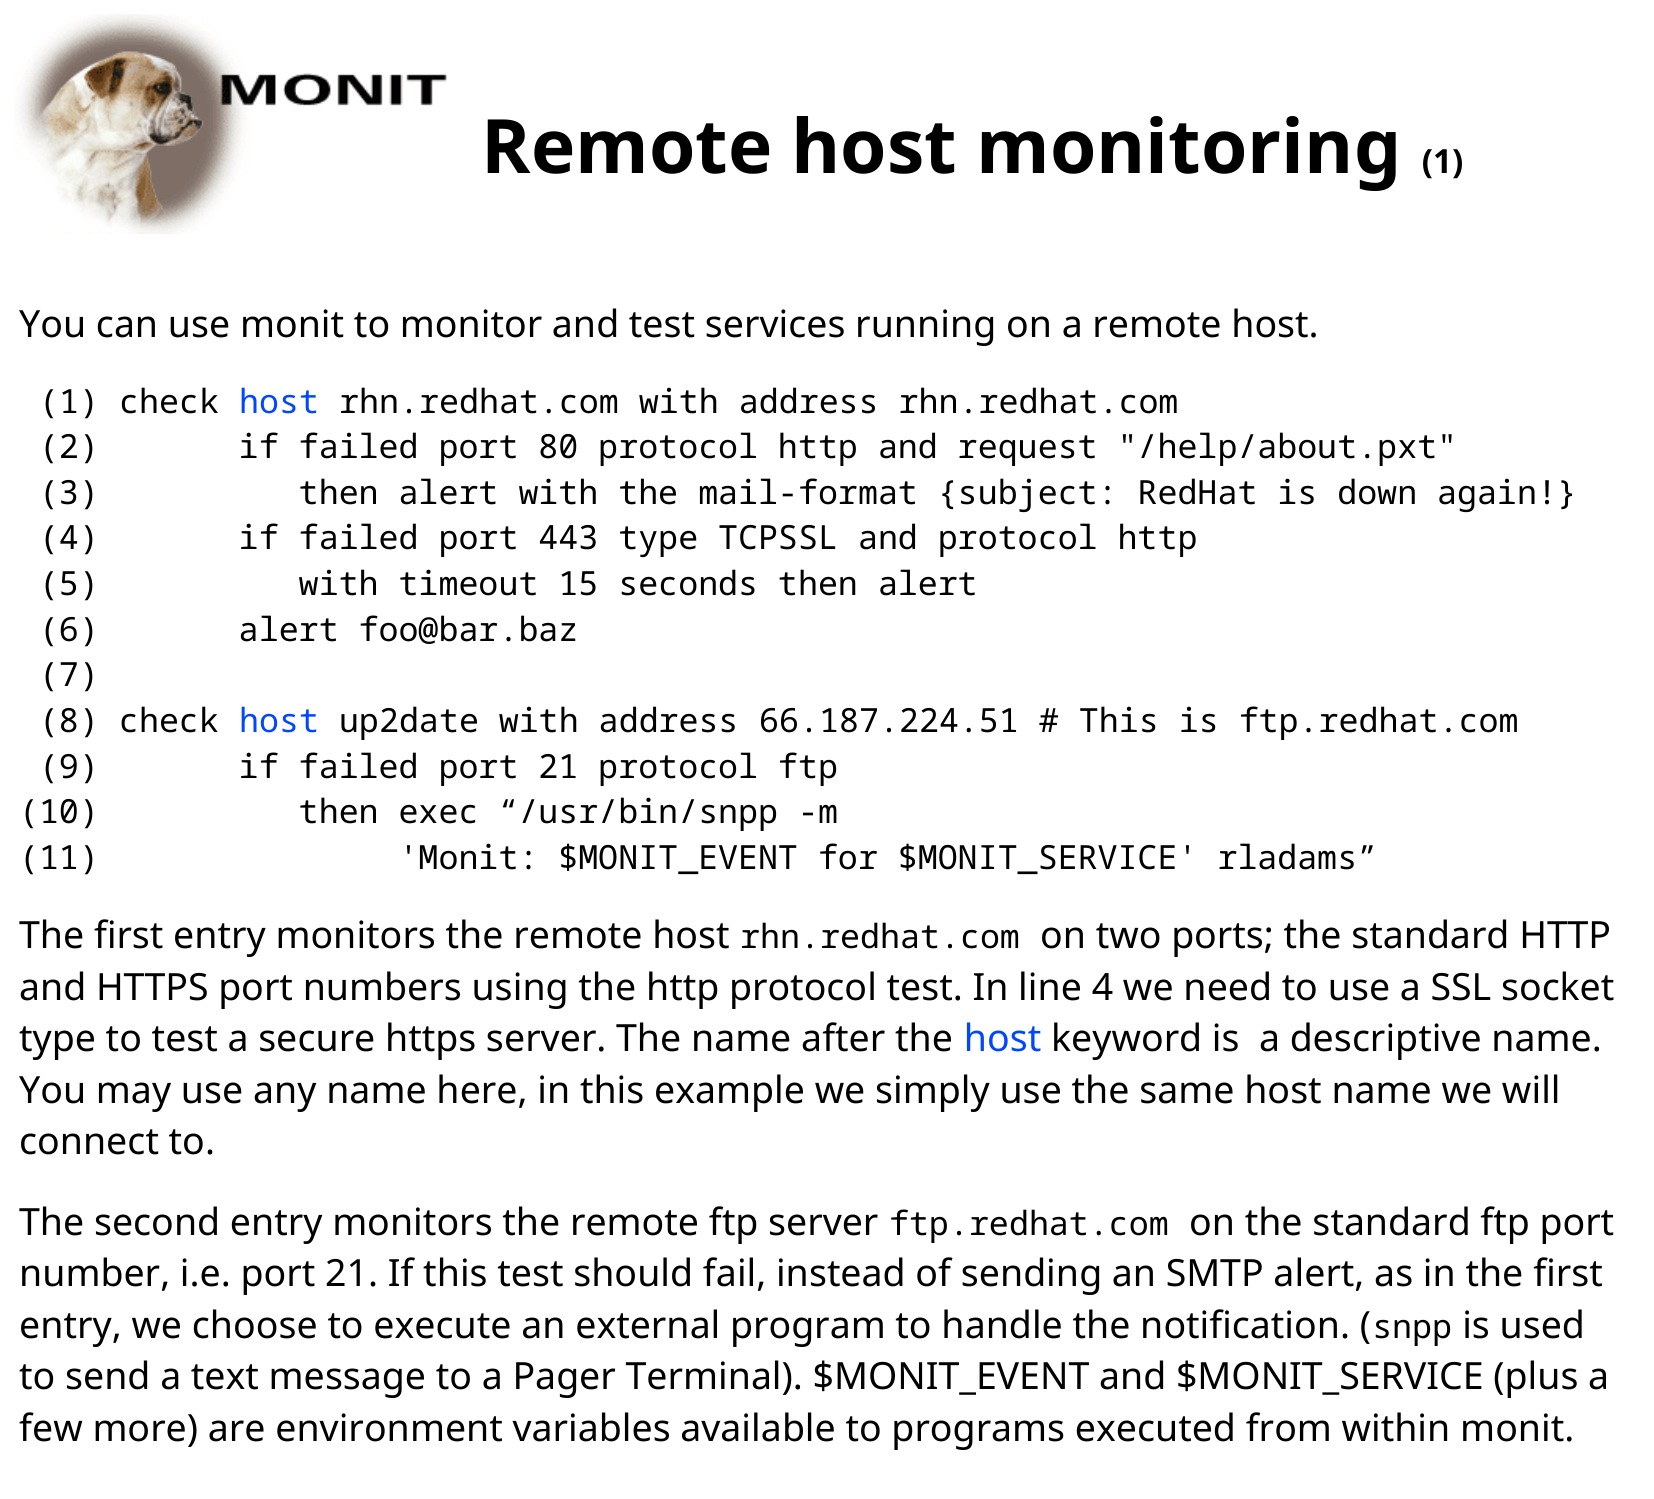

Remote host monitoring (1)
# You can use monit to monitor and test services running on a remote host.
 (1) check host rhn.redhat.com with address rhn.redhat.com
 (2) if failed port 80 protocol http and request "/help/about.pxt"
 (3) then alert with the mail-format {subject: RedHat is down again!}
 (4) if failed port 443 type TCPSSL and protocol http
 (5) with timeout 15 seconds then alert
 (6) alert foo@bar.baz
 (7)
 (8) check host up2date with address 66.187.224.51 # This is ftp.redhat.com
 (9) if failed port 21 protocol ftp
(10) then exec “/usr/bin/snpp -m
(11) 'Monit: $MONIT_EVENT for $MONIT_SERVICE' rladams”
The first entry monitors the remote host rhn.redhat.com on two ports; the standard HTTP and HTTPS port numbers using the http protocol test. In line 4 we need to use a SSL socket type to test a secure https server. The name after the host keyword is a descriptive name. You may use any name here, in this example we simply use the same host name we will connect to.
The second entry monitors the remote ftp server ftp.redhat.com on the standard ftp port number, i.e. port 21. If this test should fail, instead of sending an SMTP alert, as in the first entry, we choose to execute an external program to handle the notification. (snpp is used to send a text message to a Pager Terminal). $MONIT_EVENT and $MONIT_SERVICE (plus a few more) are environment variables available to programs executed from within monit.